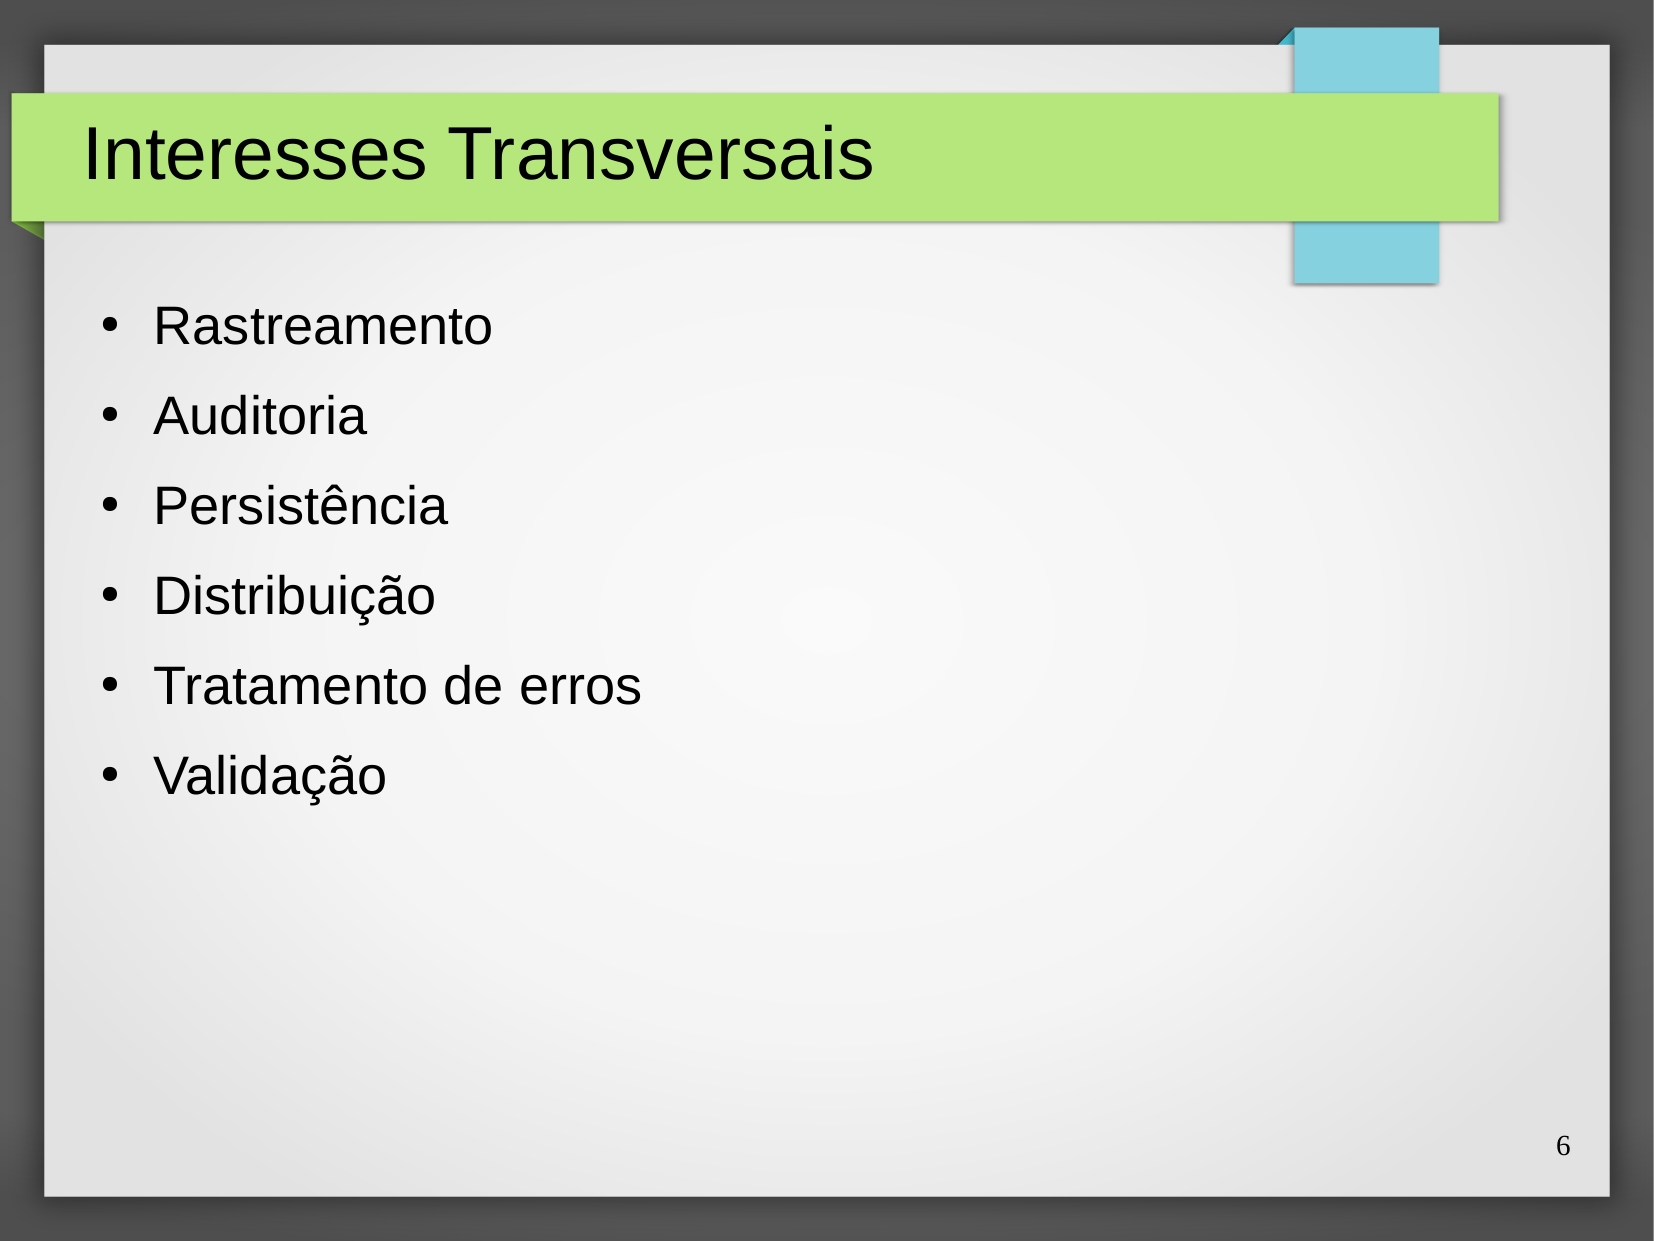

# Interesses Transversais
Rastreamento
Auditoria
Persistência
Distribuição
Tratamento de erros
Validação
6